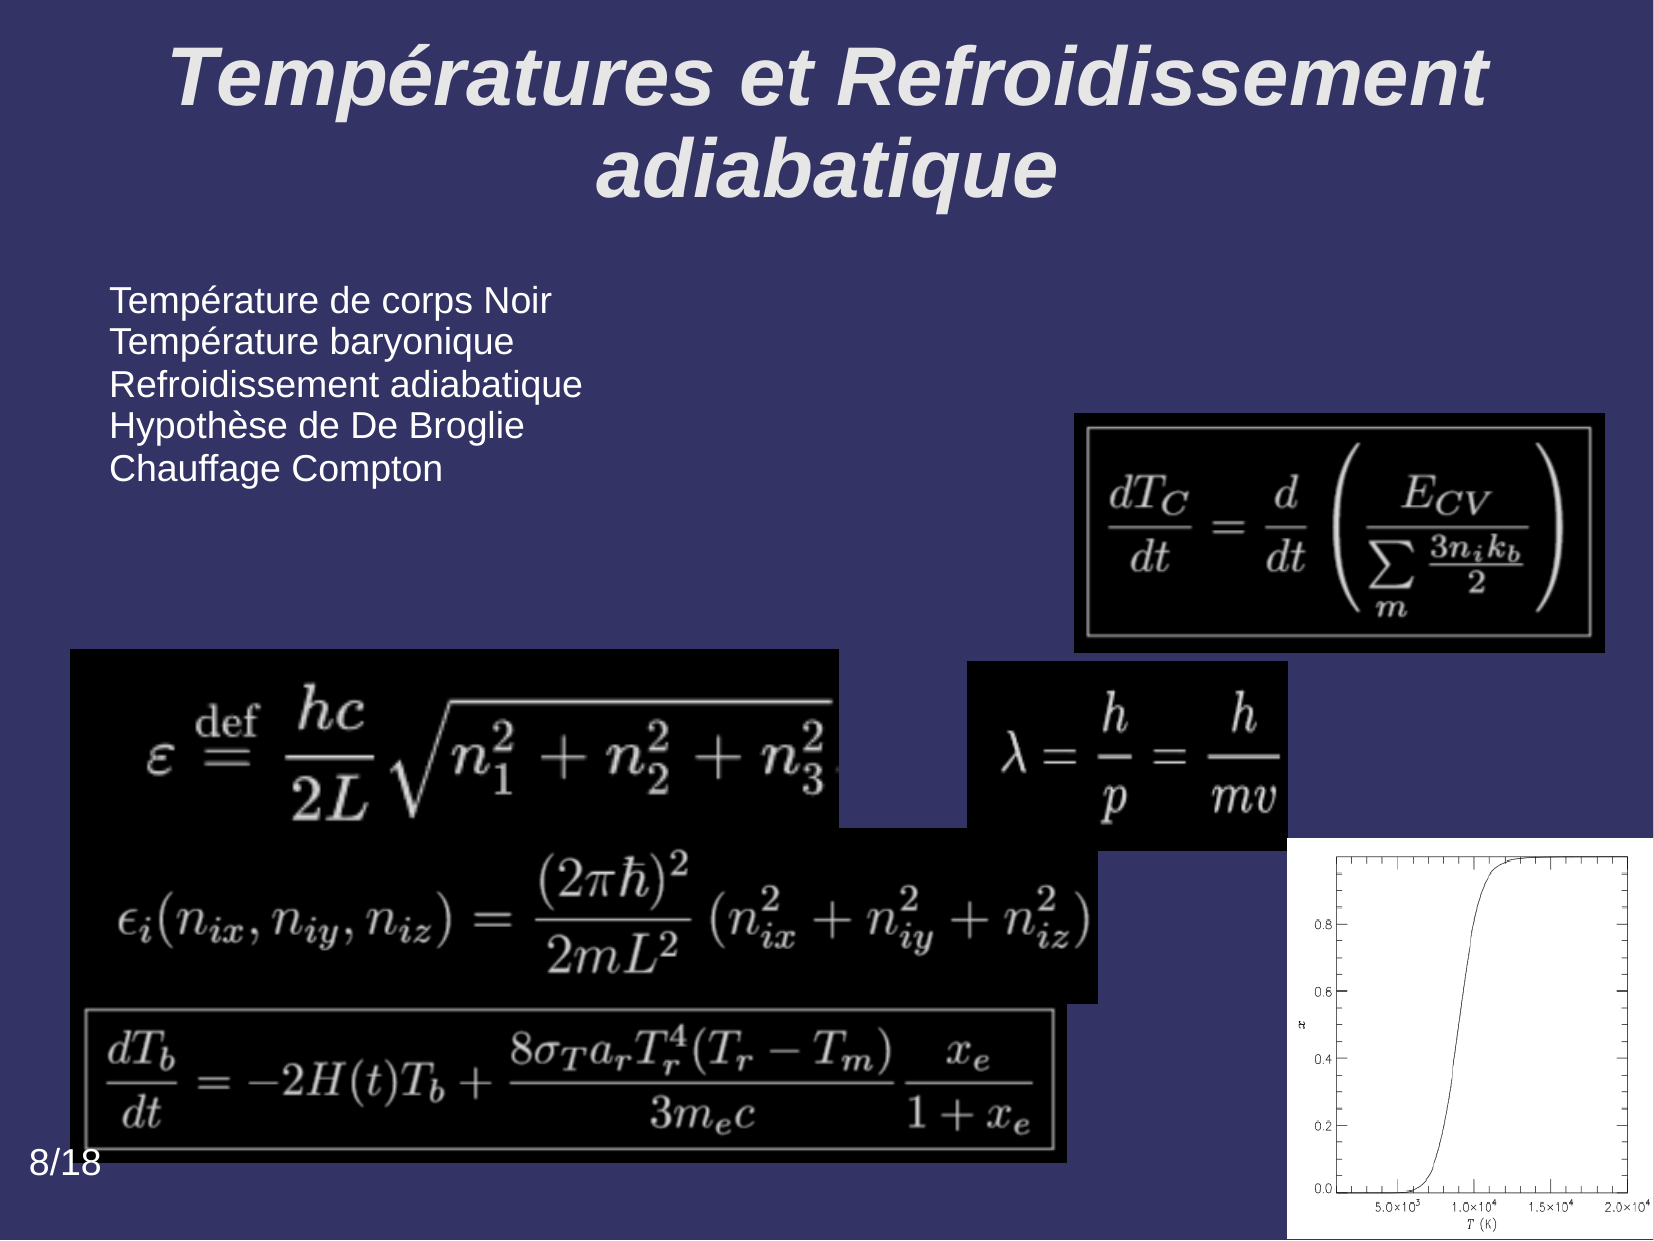

# Températures et Refroidissement adiabatique
Température de corps Noir
Température baryonique
Refroidissement adiabatique
Hypothèse de De Broglie
Chauffage Compton